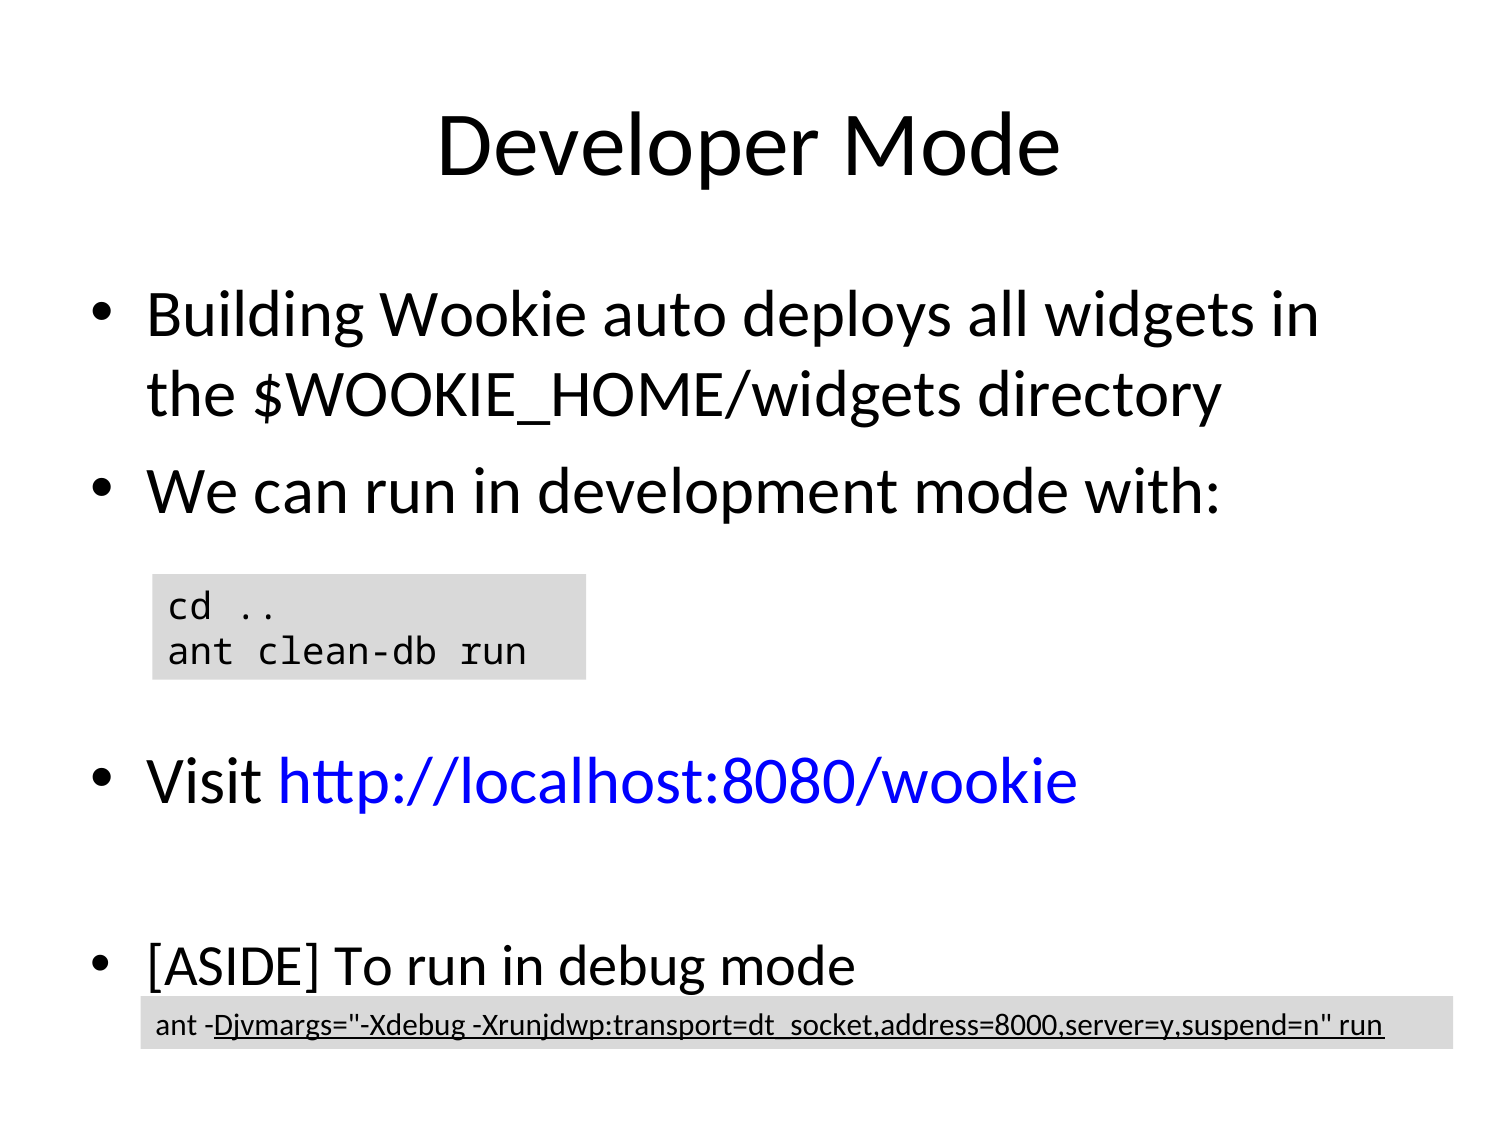

# Developer Mode
Building Wookie auto deploys all widgets in the $WOOKIE_HOME/widgets directory
We can run in development mode with:
Visit http://localhost:8080/wookie
[ASIDE] To run in debug mode
cd ..
ant clean-db run
ant -Djvmargs="-Xdebug -Xrunjdwp:transport=dt_socket,address=8000,server=y,suspend=n" run